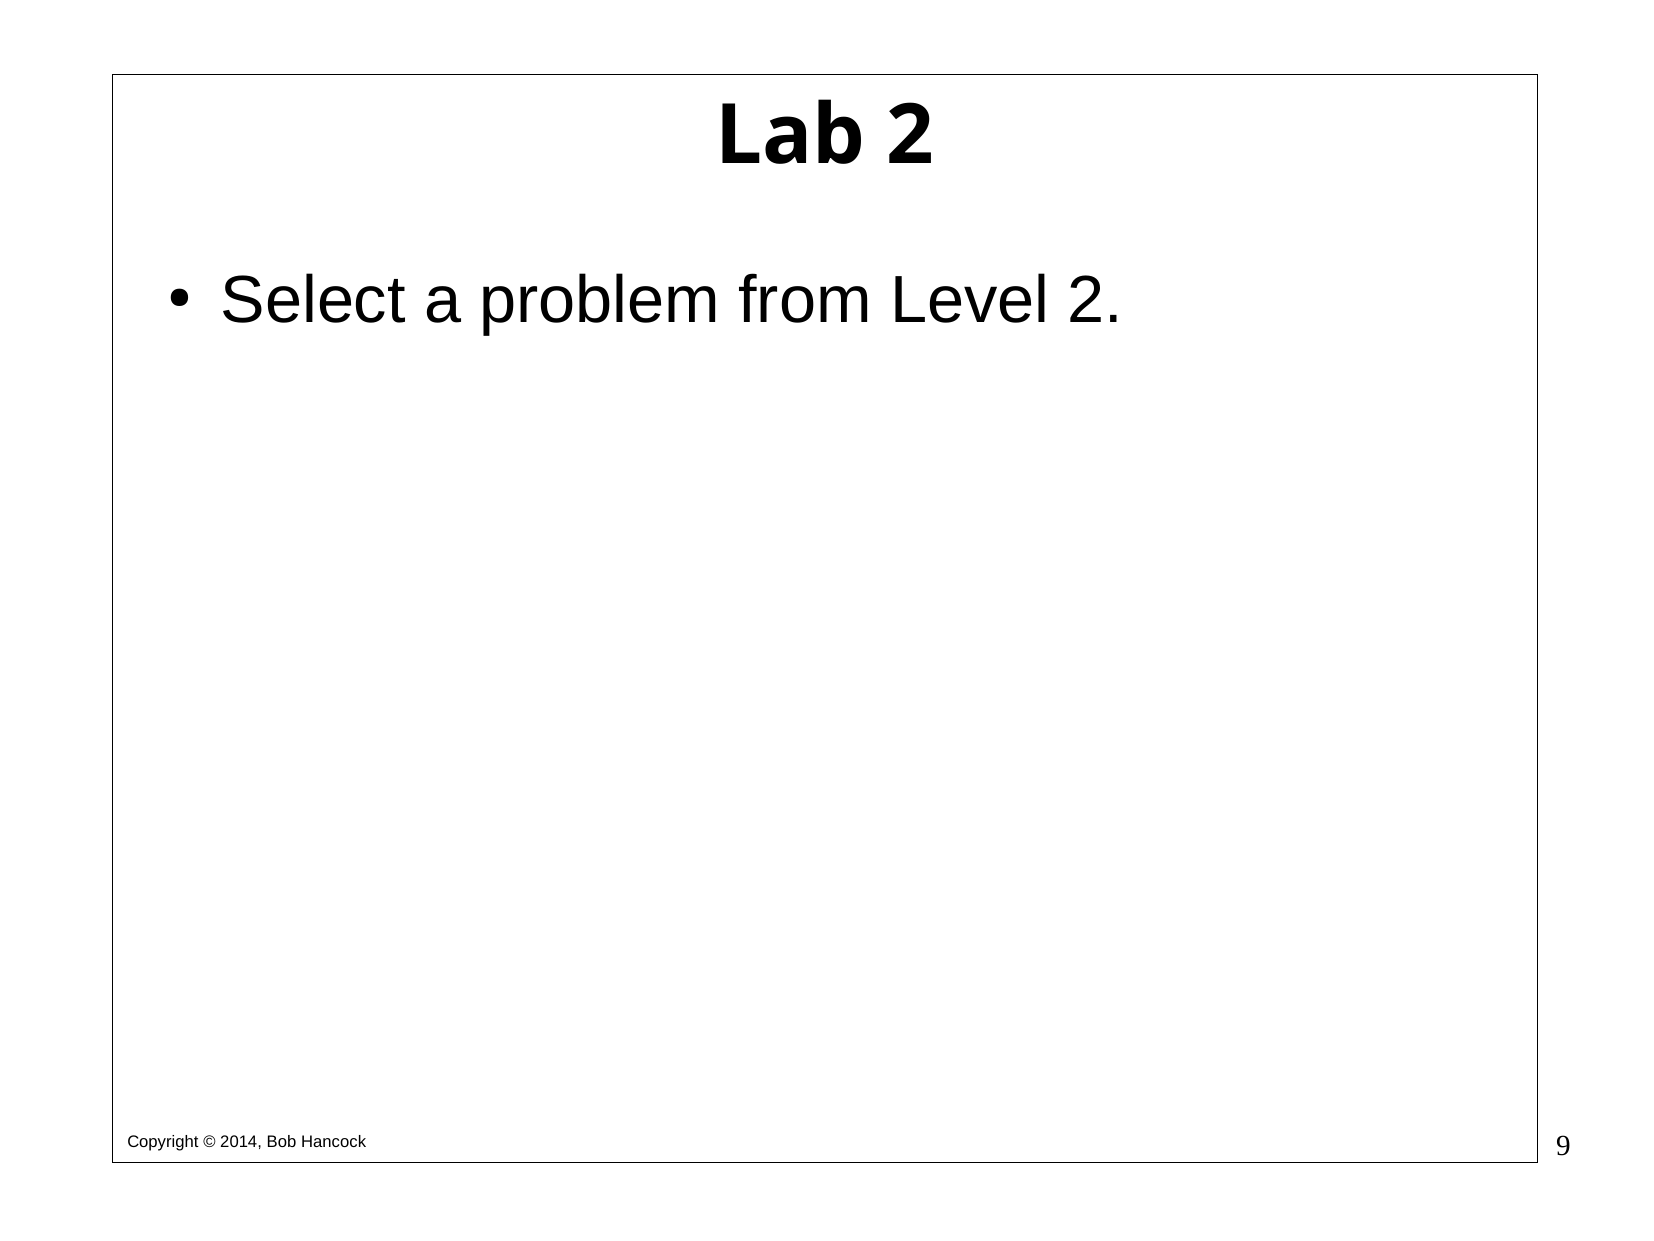

# Lab 2
Select a problem from Level 2.
Copyright © 2014, Bob Hancock
9